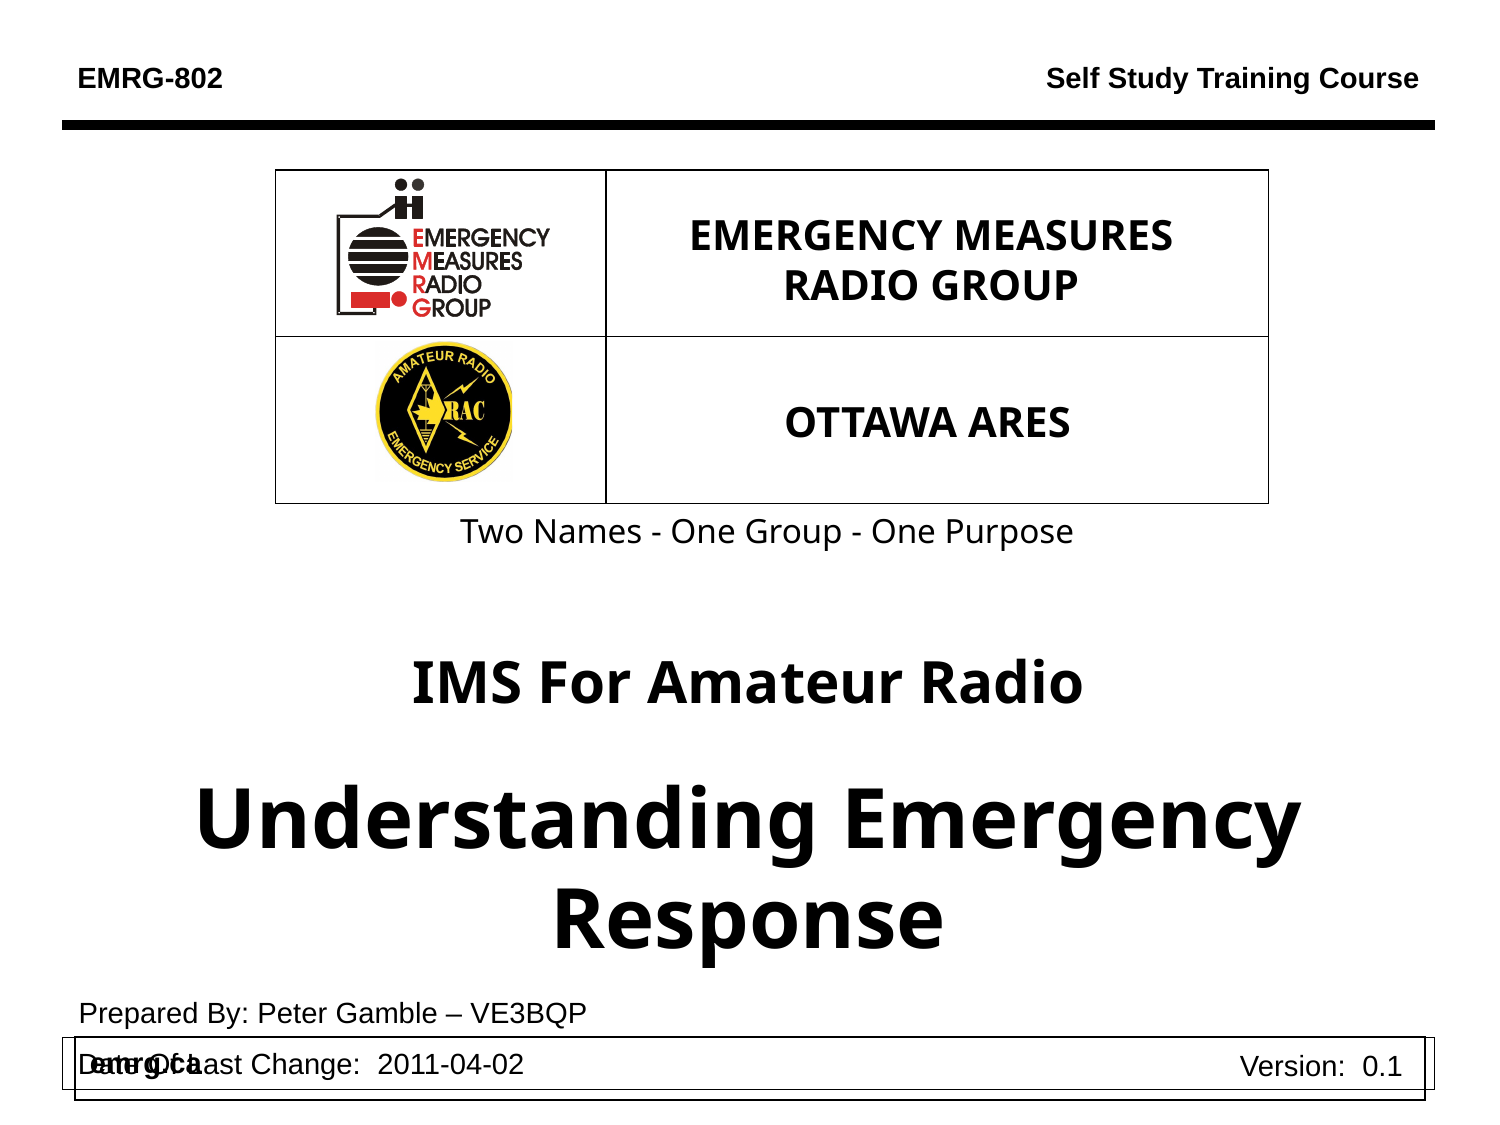

EMRG-802
Self Study Training Course
EMERGENCY MEASURES RADIO GROUP
OTTAWA ARES
Two Names - One Group - One Purpose
IMS For Amateur Radio
Understanding Emergency Response
Prepared By: Peter Gamble – VE3BQP
Date Of Last Change: 2011-04-02
Version: 0.1